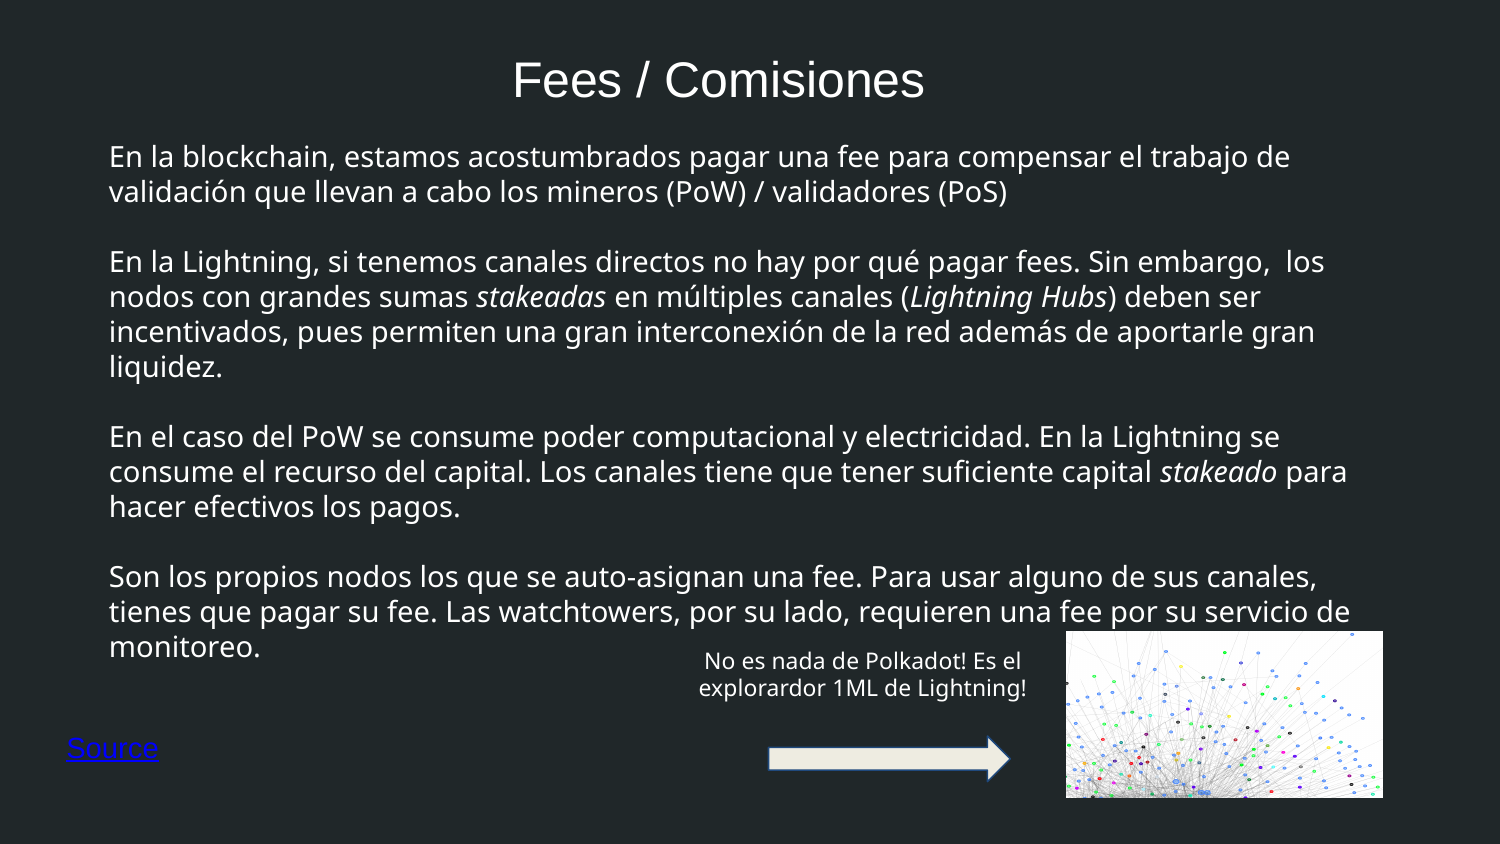

Fees / Comisiones
En la blockchain, estamos acostumbrados pagar una fee para compensar el trabajo de validación que llevan a cabo los mineros (PoW) / validadores (PoS)
En la Lightning, si tenemos canales directos no hay por qué pagar fees. Sin embargo, los nodos con grandes sumas stakeadas en múltiples canales (Lightning Hubs) deben ser incentivados, pues permiten una gran interconexión de la red además de aportarle gran liquidez.
En el caso del PoW se consume poder computacional y electricidad. En la Lightning se consume el recurso del capital. Los canales tiene que tener suficiente capital stakeado para hacer efectivos los pagos.
Son los propios nodos los que se auto-asignan una fee. Para usar alguno de sus canales, tienes que pagar su fee. Las watchtowers, por su lado, requieren una fee por su servicio de monitoreo.
No es nada de Polkadot! Es el explorardor 1ML de Lightning!
Source